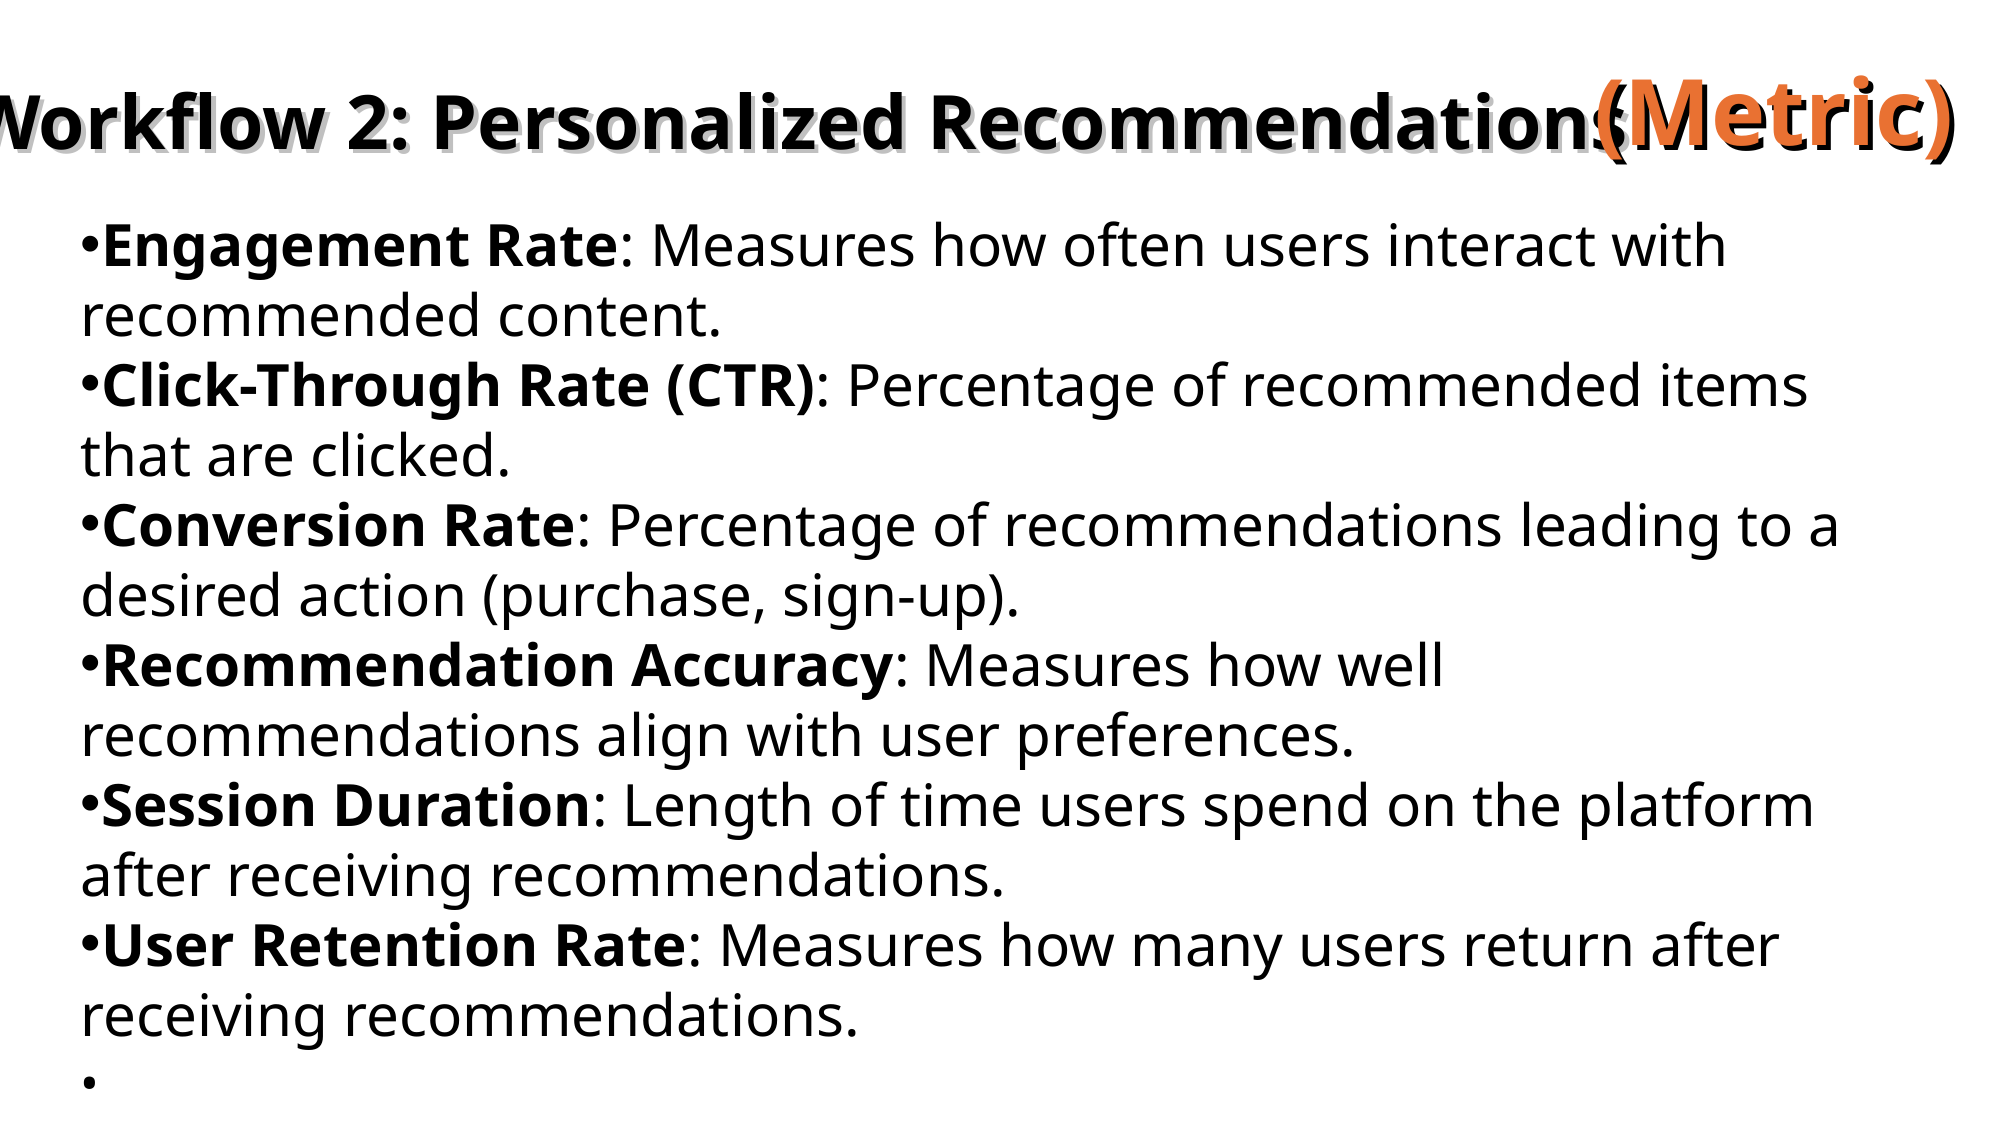

(Metric)
Workflow 2: Personalized Recommendations
Engagement Rate: Measures how often users interact with recommended content.
Click-Through Rate (CTR): Percentage of recommended items that are clicked.
Conversion Rate: Percentage of recommendations leading to a desired action (purchase, sign-up).
Recommendation Accuracy: Measures how well recommendations align with user preferences.
Session Duration: Length of time users spend on the platform after receiving recommendations.
User Retention Rate: Measures how many users return after receiving recommendations.